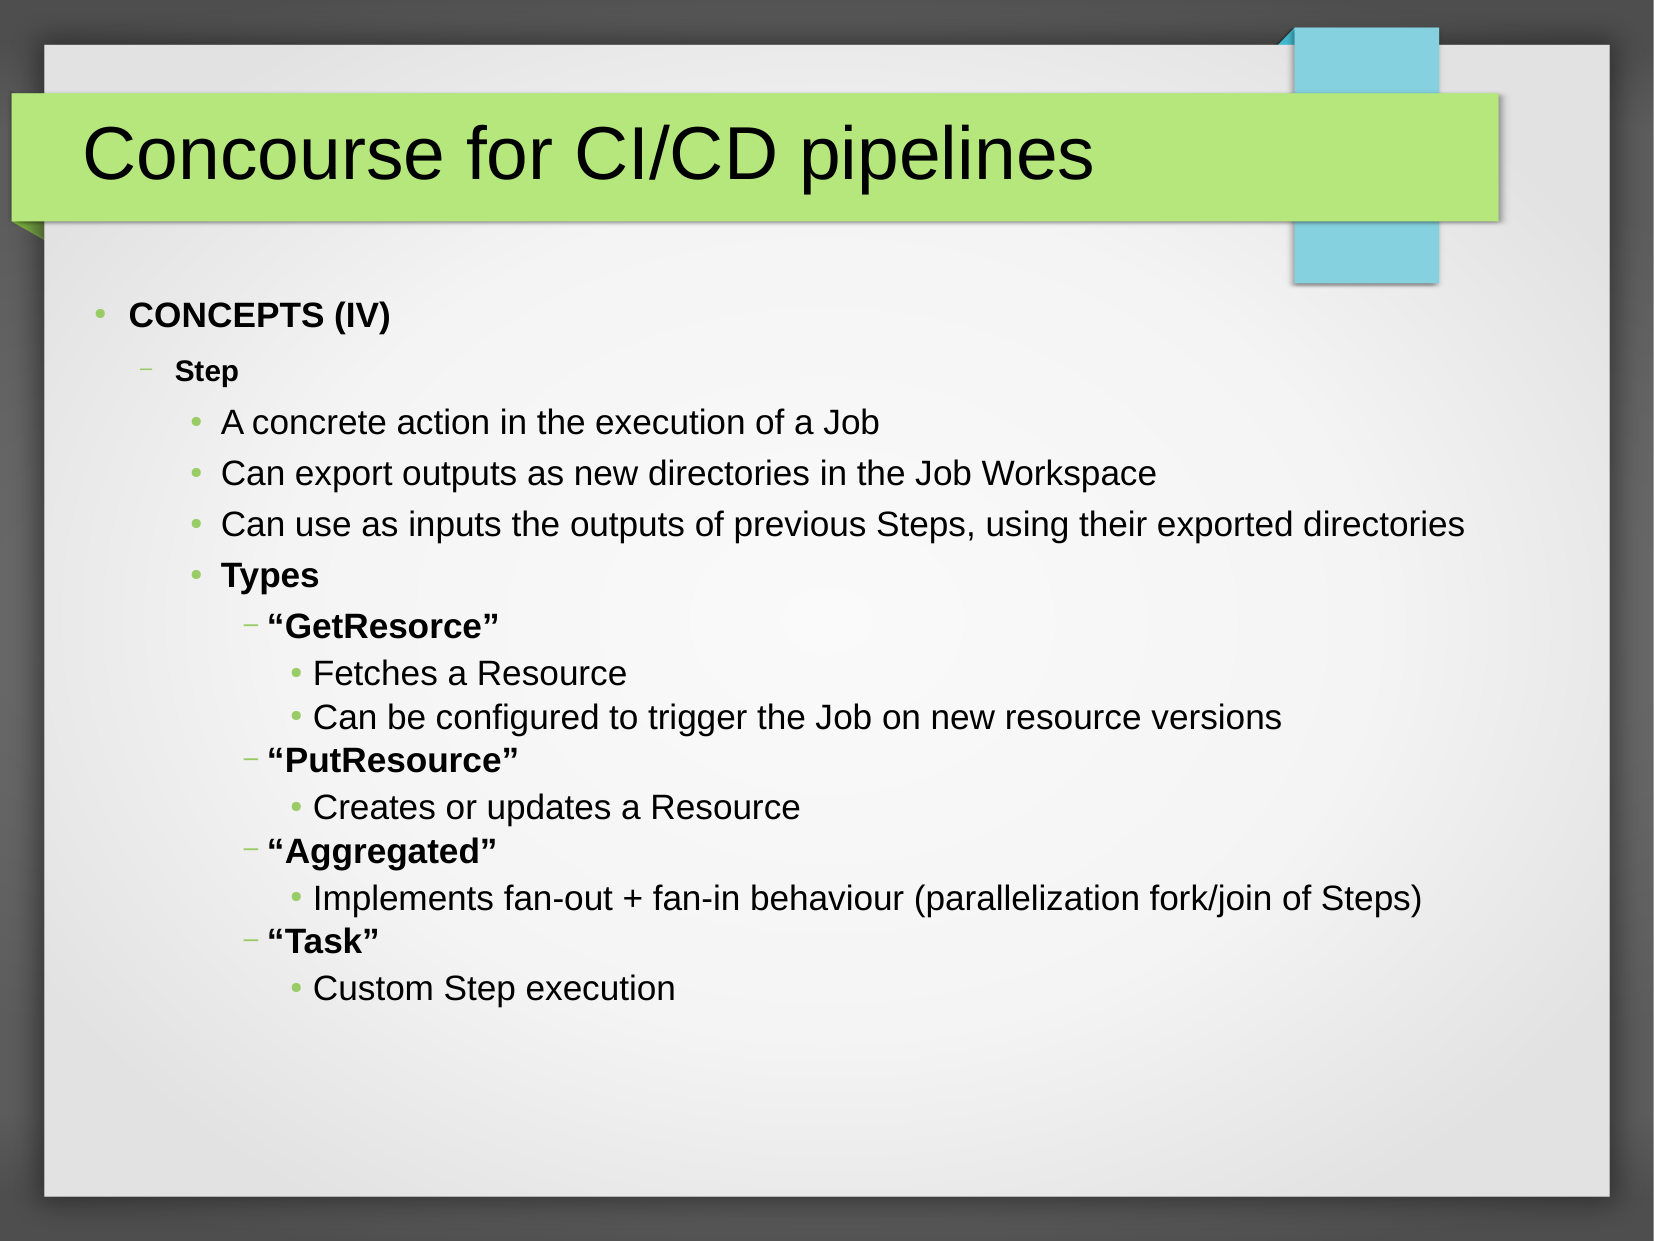

# Concourse for CI/CD pipelines
CONCEPTS (IV)
Step
A concrete action in the execution of a Job
Can export outputs as new directories in the Job Workspace
Can use as inputs the outputs of previous Steps, using their exported directories
Types
“GetResorce”
Fetches a Resource
Can be configured to trigger the Job on new resource versions
“PutResource”
Creates or updates a Resource
“Aggregated”
Implements fan-out + fan-in behaviour (parallelization fork/join of Steps)
“Task”
Custom Step execution